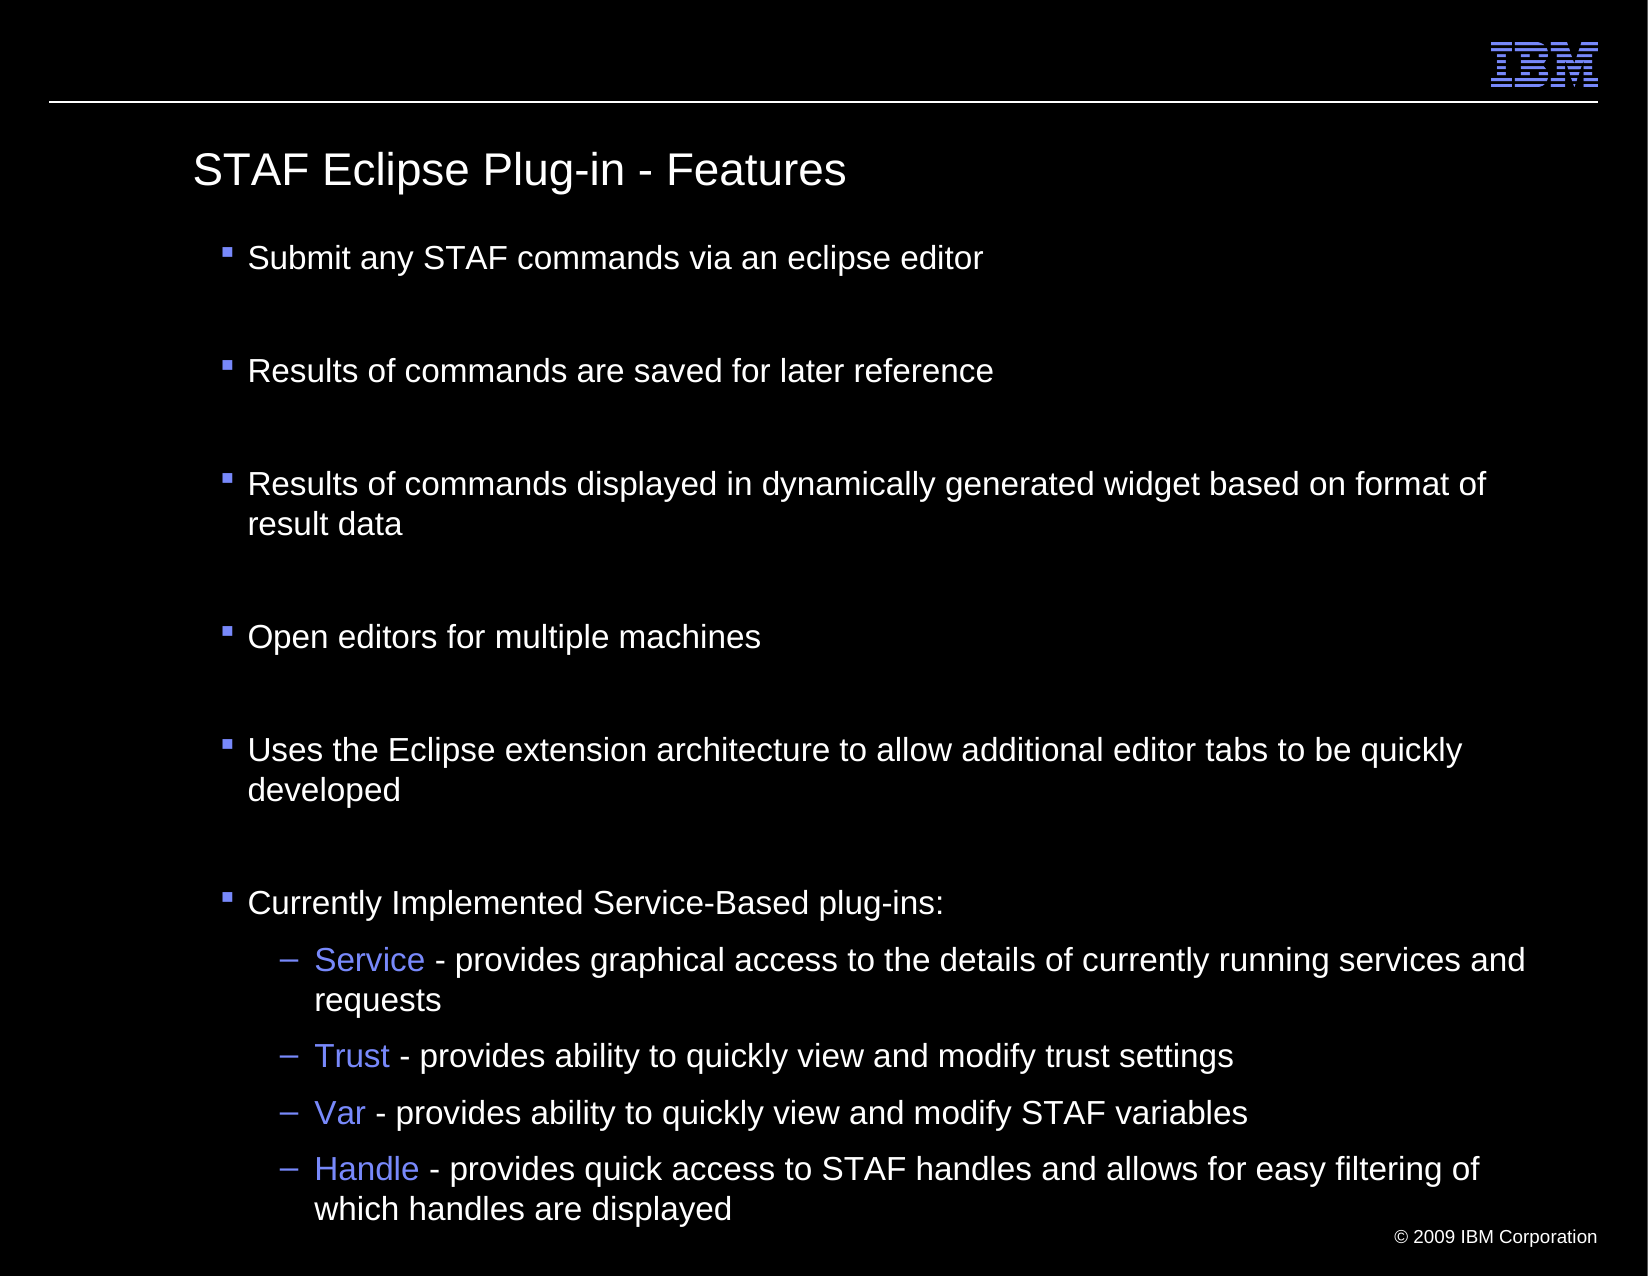

# STAF Eclipse Plug-in - Features
Submit any STAF commands via an eclipse editor
Results of commands are saved for later reference
Results of commands displayed in dynamically generated widget based on format of result data
Open editors for multiple machines
Uses the Eclipse extension architecture to allow additional editor tabs to be quickly developed
Currently Implemented Service-Based plug-ins:
Service - provides graphical access to the details of currently running services and requests
Trust - provides ability to quickly view and modify trust settings
Var - provides ability to quickly view and modify STAF variables
Handle - provides quick access to STAF handles and allows for easy filtering of which handles are displayed